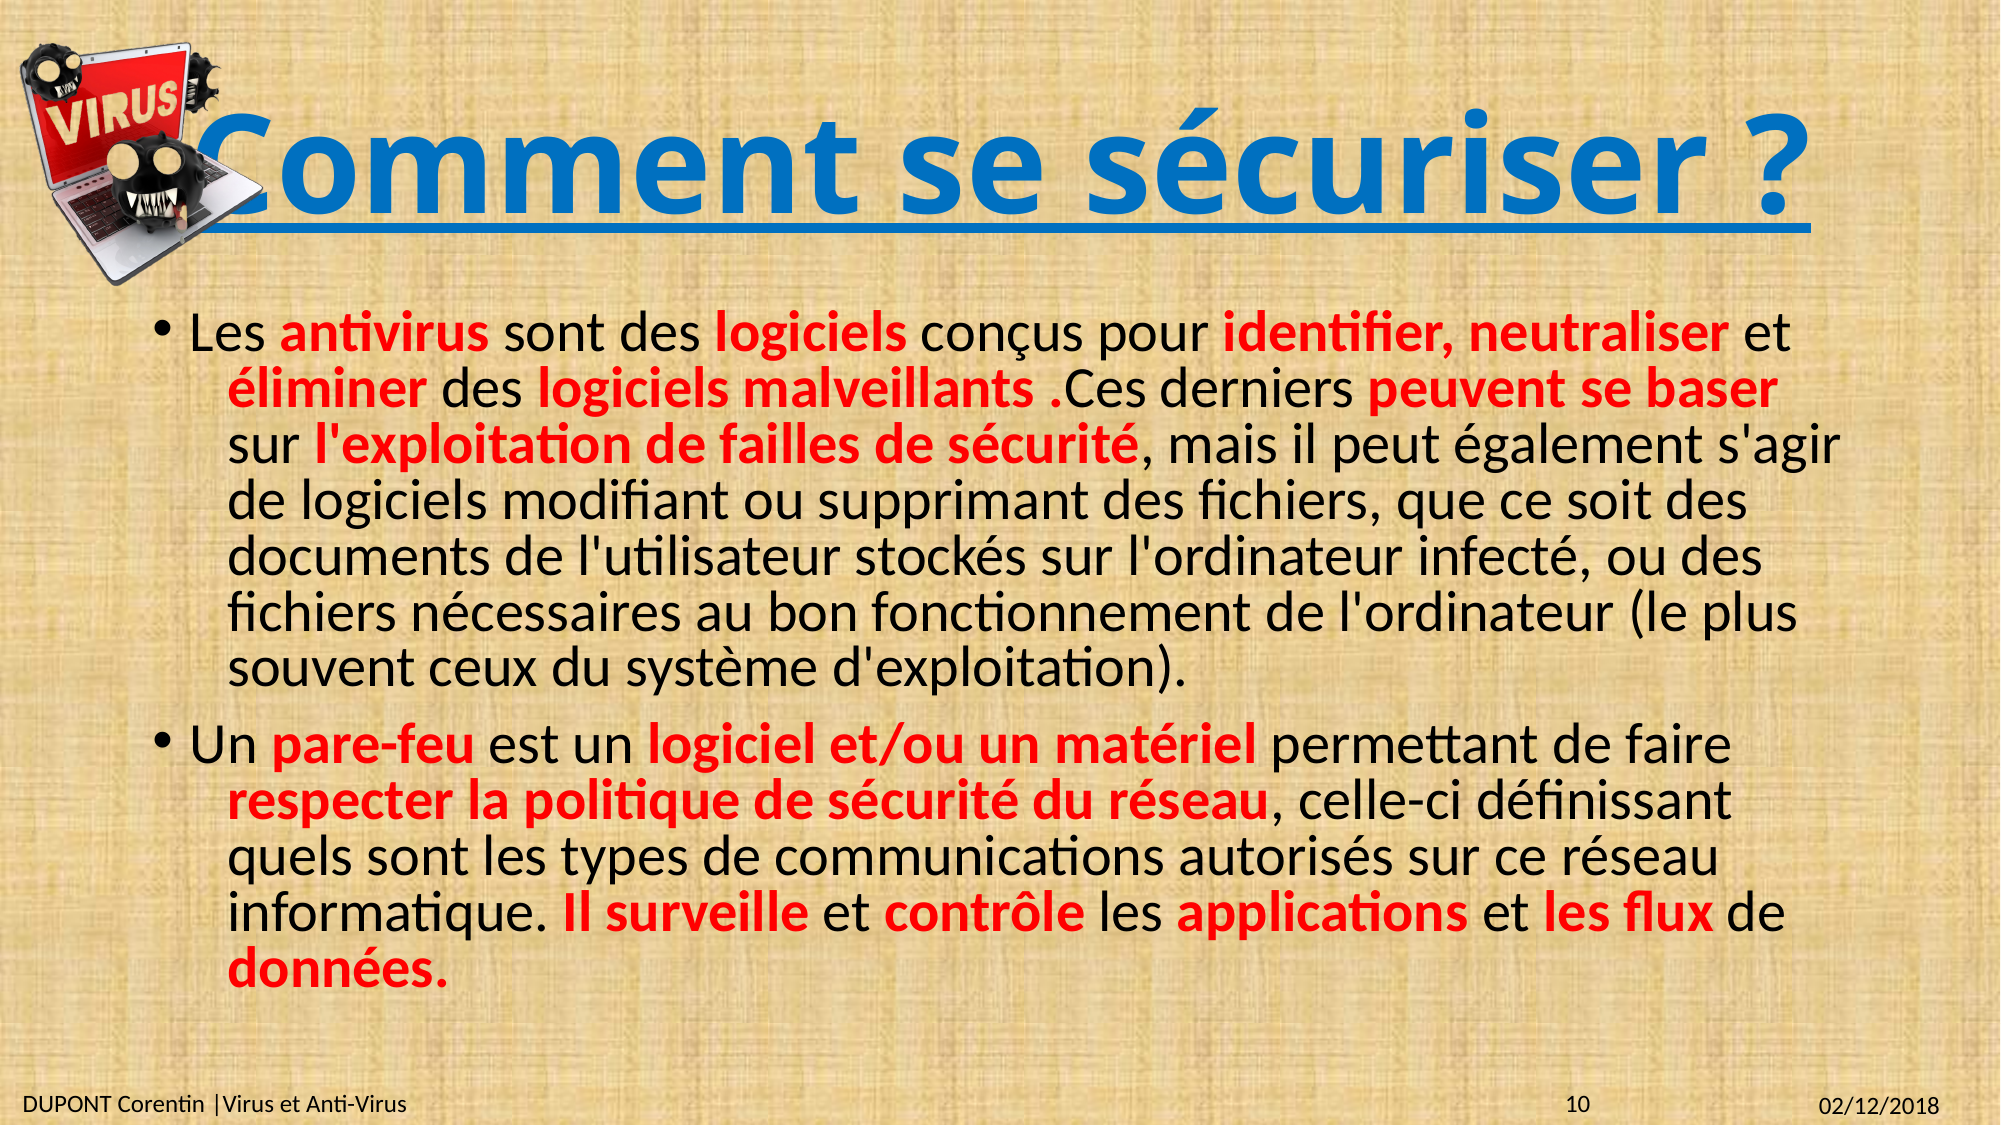

# Comment se sécuriser ?
Les antivirus sont des logiciels conçus pour identifier, neutraliser et éliminer des logiciels malveillants .Ces derniers peuvent se baser sur l'exploitation de failles de sécurité, mais il peut également s'agir de logiciels modifiant ou supprimant des fichiers, que ce soit des documents de l'utilisateur stockés sur l'ordinateur infecté, ou des fichiers nécessaires au bon fonctionnement de l'ordinateur (le plus souvent ceux du système d'exploitation).
Un pare-feu est un logiciel et/ou un matériel permettant de faire respecter la politique de sécurité du réseau, celle-ci définissant quels sont les types de communications autorisés sur ce réseau informatique. Il surveille et contrôle les applications et les flux de données.
DUPONT Corentin |Virus et Anti-Virus
02/12/2018